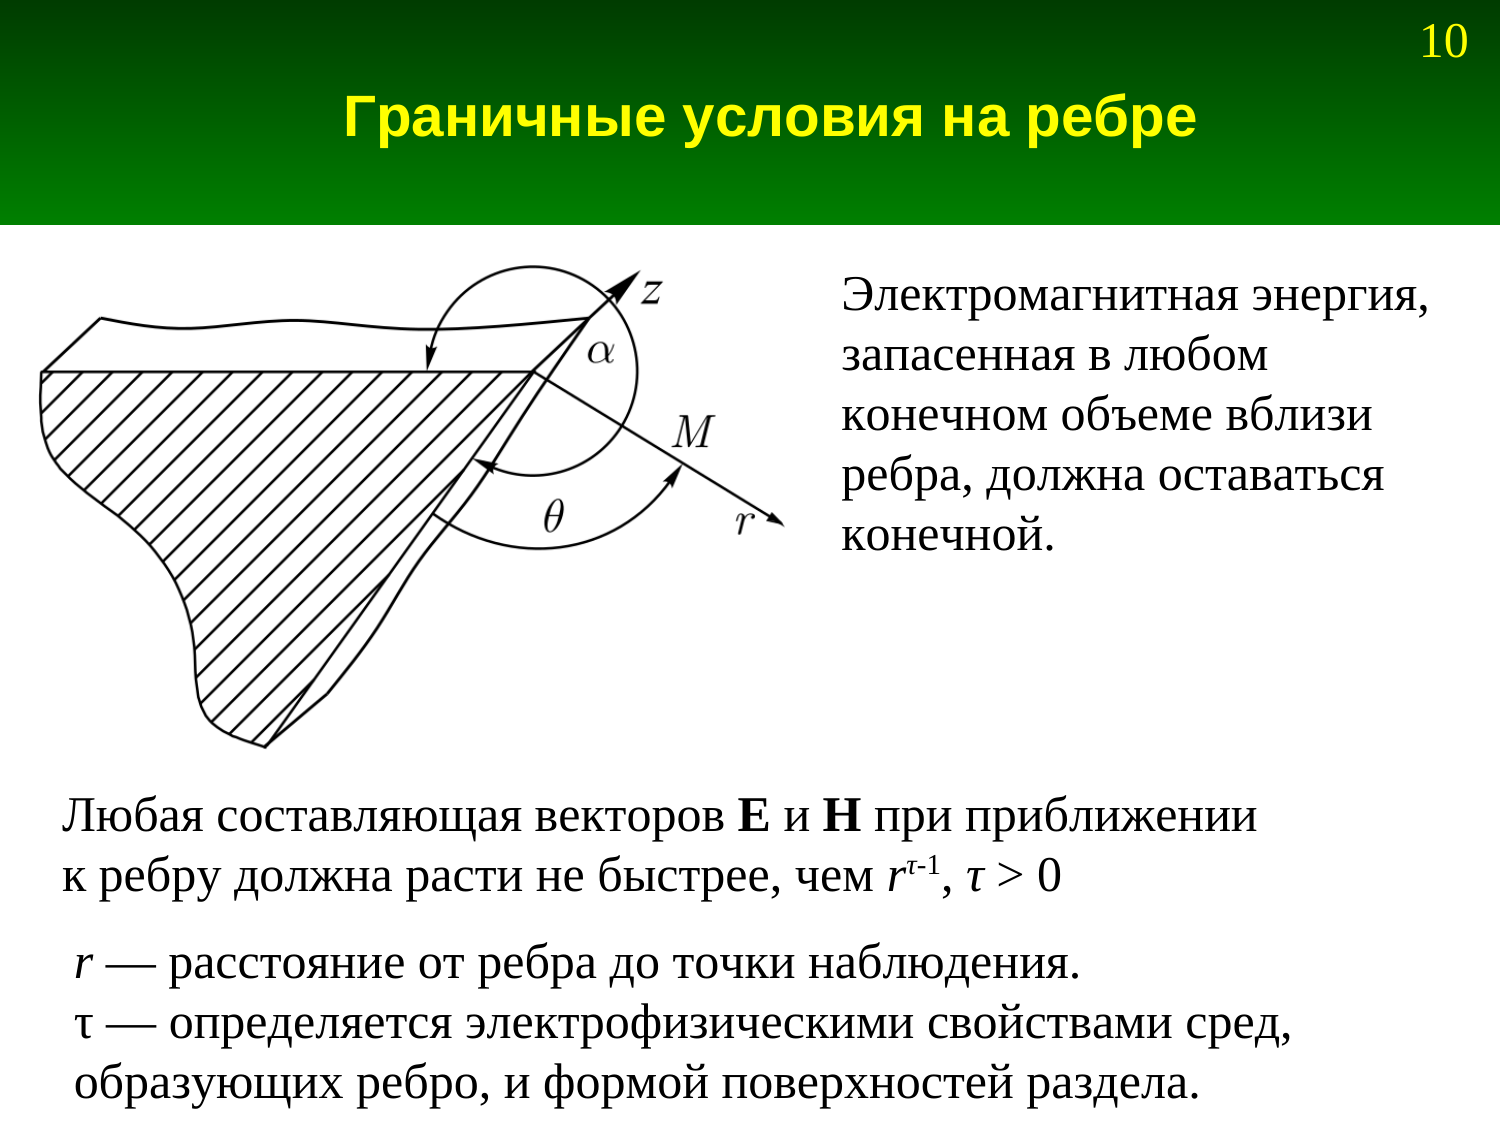

# Граничные условия на ребре
Электромагнитная энергия, запасенная в любом конечном объеме вблизи ребра, должна оставаться конечной.
Любая составляющая векторов E и H при приближении
к ребру должна расти не быстрее, чем rτ-1, τ > 0
r — расстояние от ребра до точки наблюдения.
τ — определяется электрофизическими свойствами сред, образующих ребро, и формой поверхностей раздела.